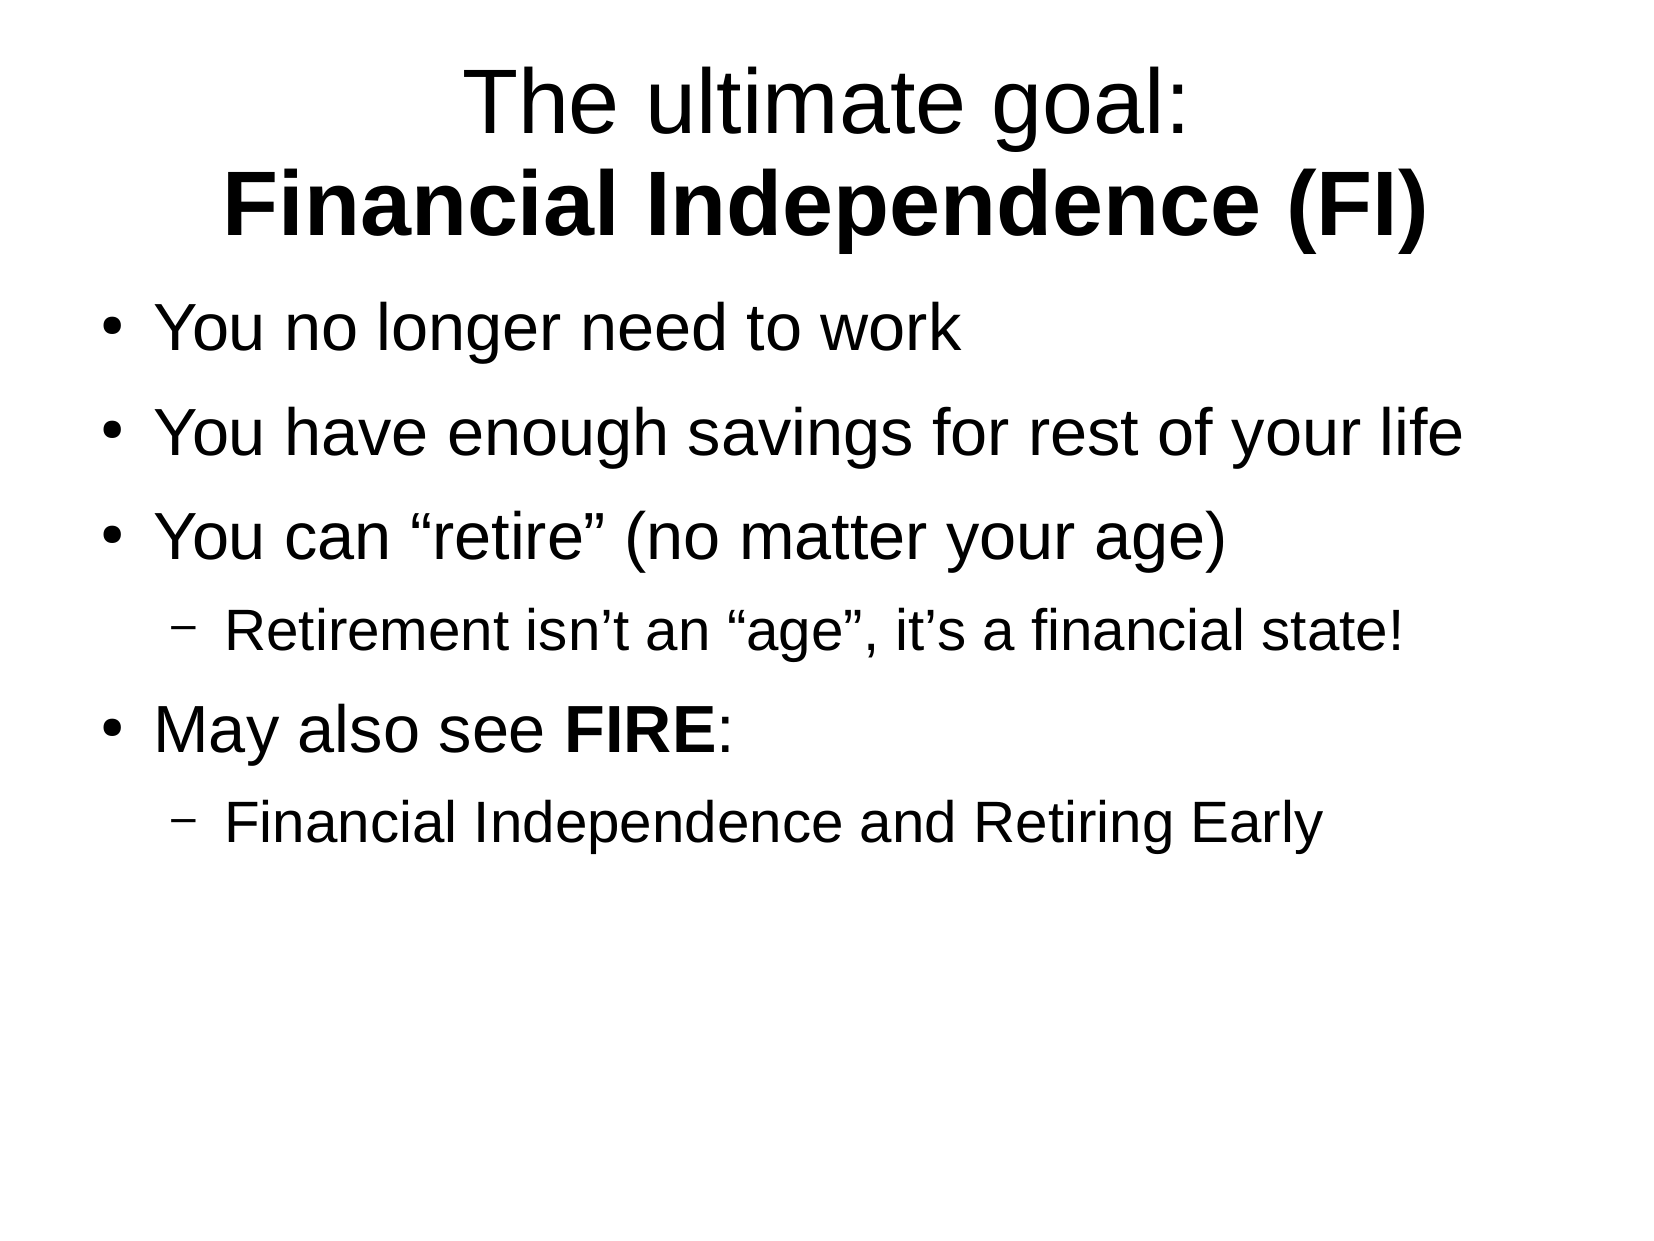

# The ultimate goal: Financial Independence (FI)
You no longer need to work
You have enough savings for rest of your life
You can “retire” (no matter your age)
Retirement isn’t an “age”, it’s a financial state!
May also see FIRE:
Financial Independence and Retiring Early